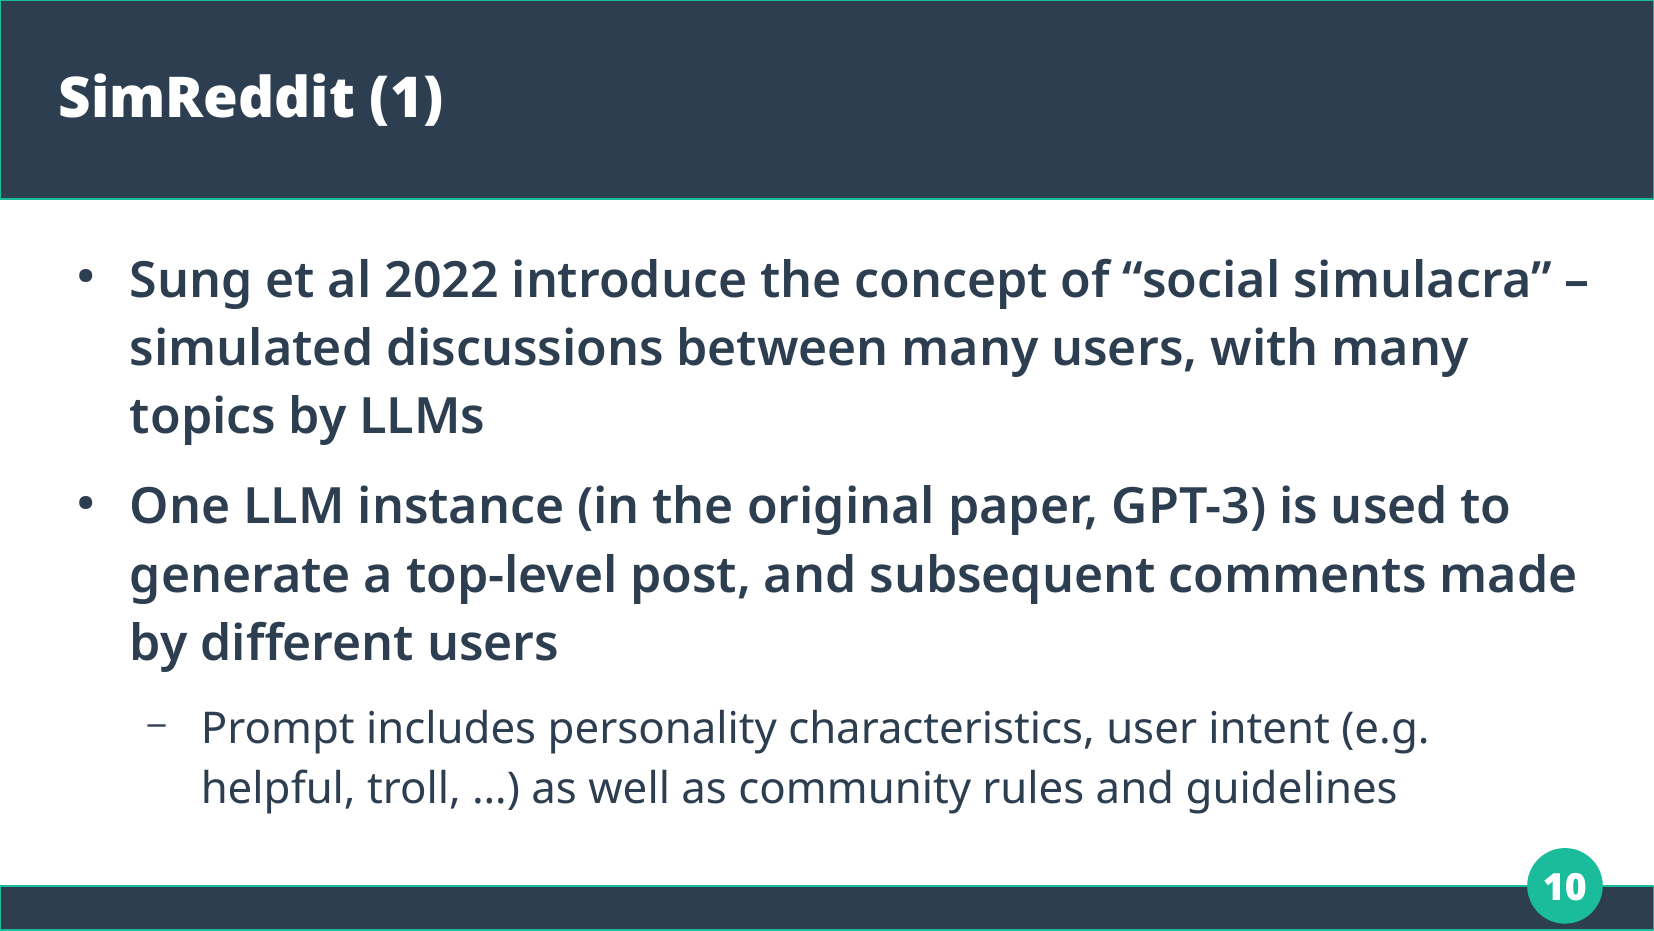

# SimReddit (1)
Sung et al 2022 introduce the concept of “social simulacra” – simulated discussions between many users, with many topics by LLMs
One LLM instance (in the original paper, GPT-3) is used to generate a top-level post, and subsequent comments made by different users
Prompt includes personality characteristics, user intent (e.g. helpful, troll, …) as well as community rules and guidelines
10